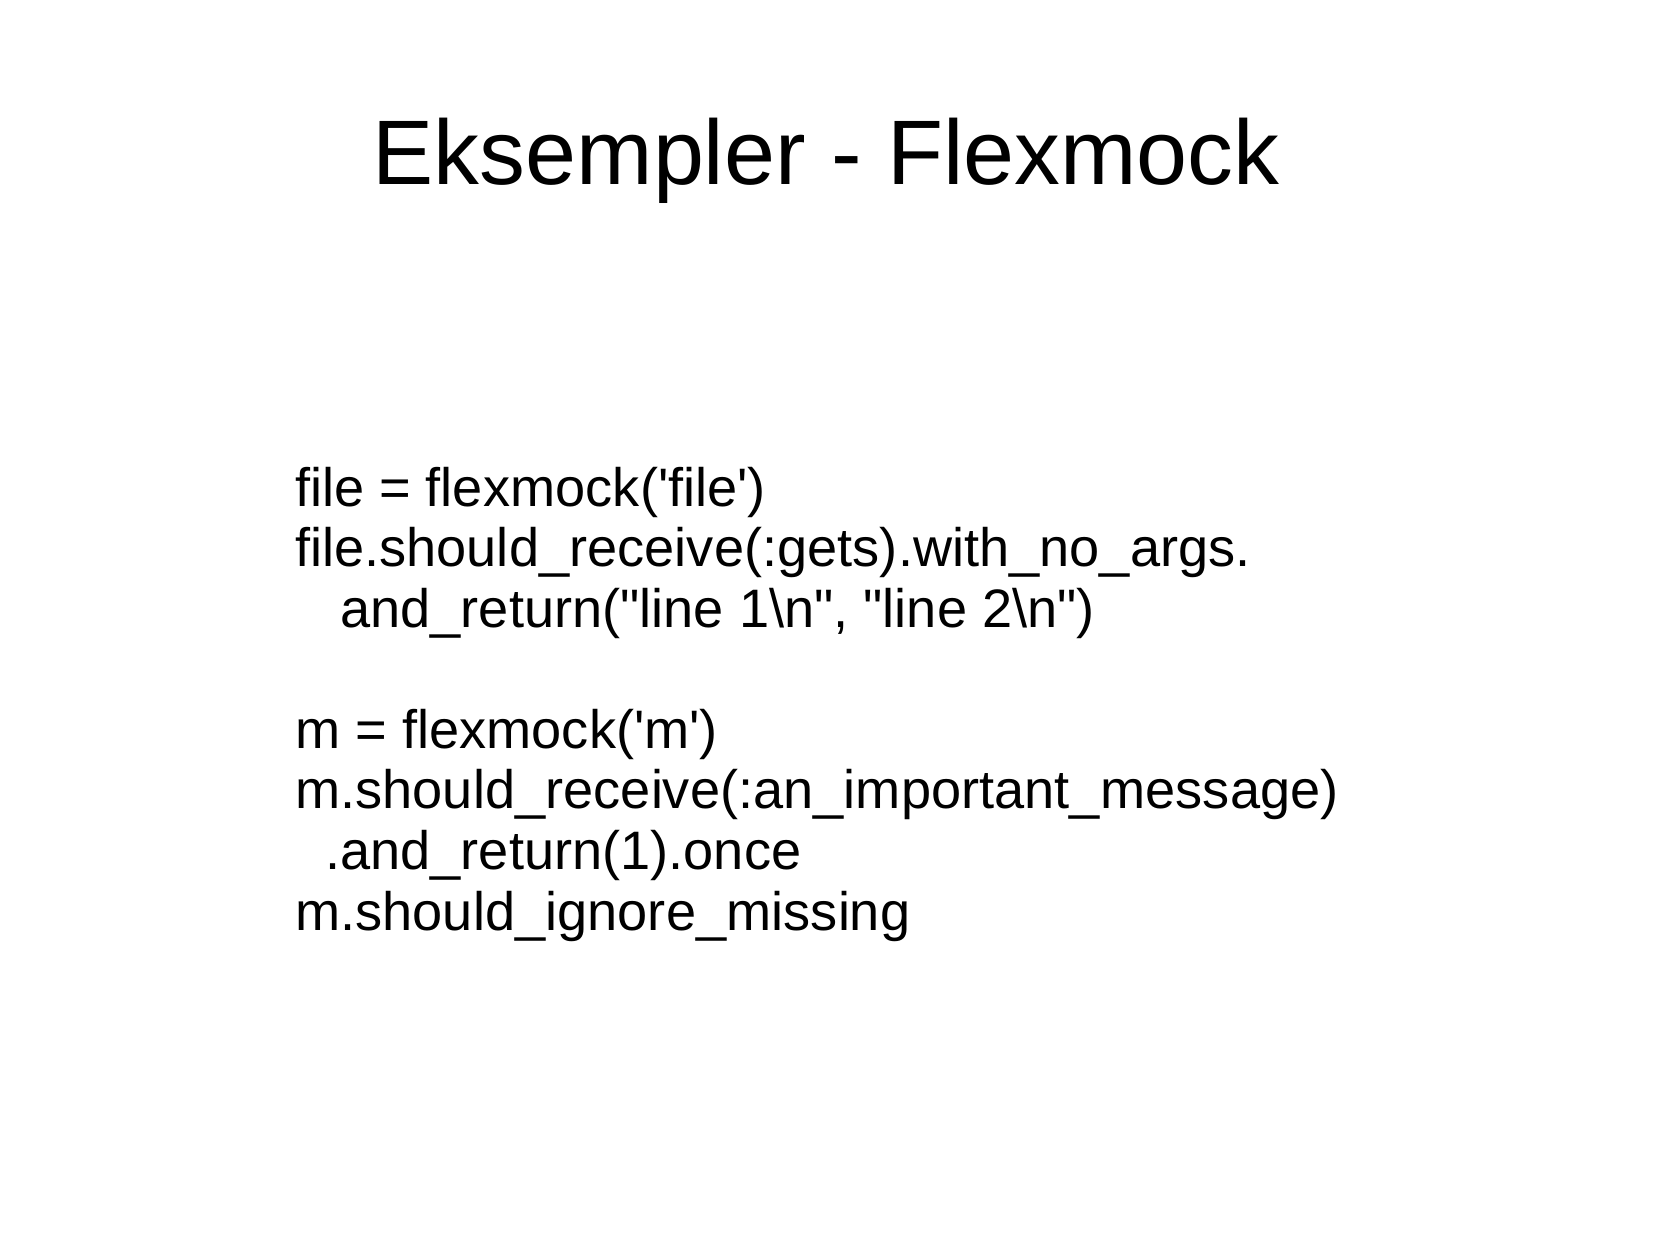

# Eksempler - Flexmock
file = flexmock('file')
file.should_receive(:gets).with_no_args.
 and_return("line 1\n", "line 2\n")
m = flexmock('m')
m.should_receive(:an_important_message)
 .and_return(1).once
m.should_ignore_missing